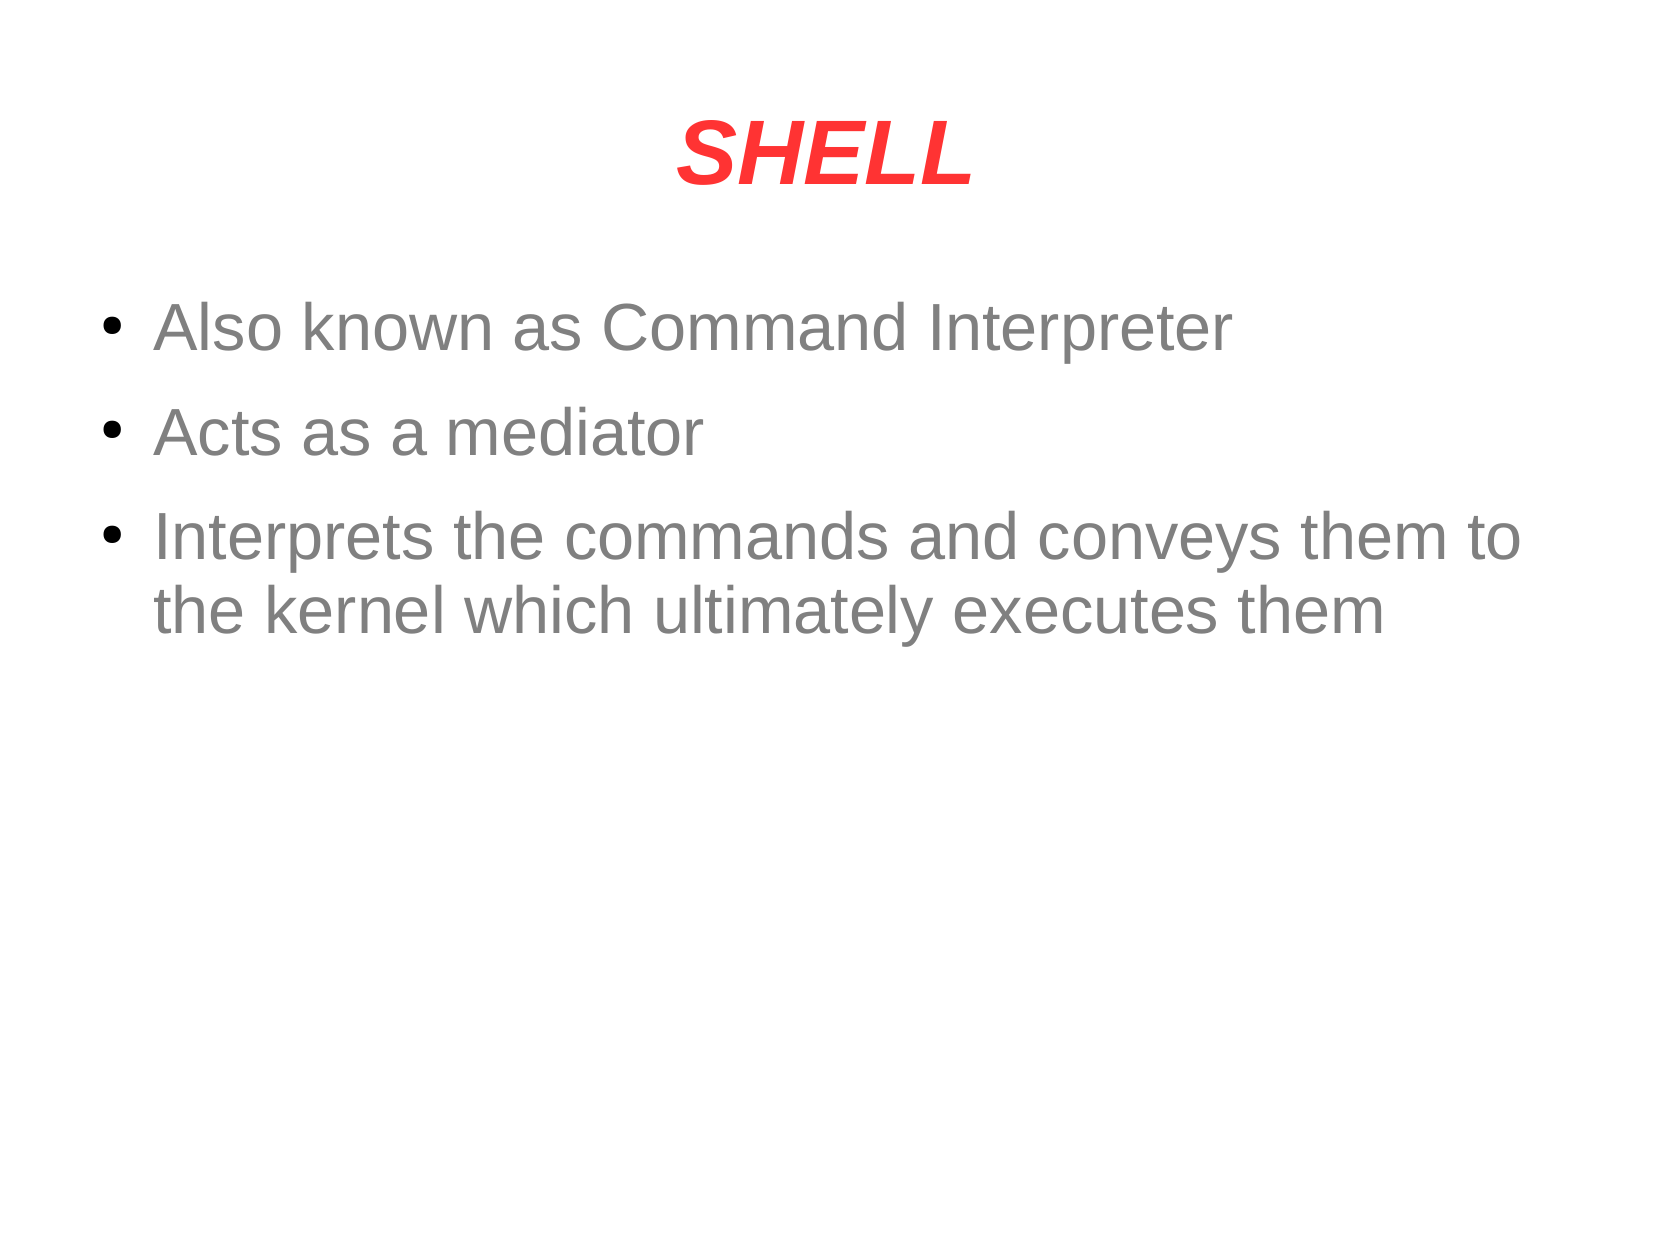

# SHELL
Also known as Command Interpreter
Acts as a mediator
Interprets the commands and conveys them to the kernel which ultimately executes them